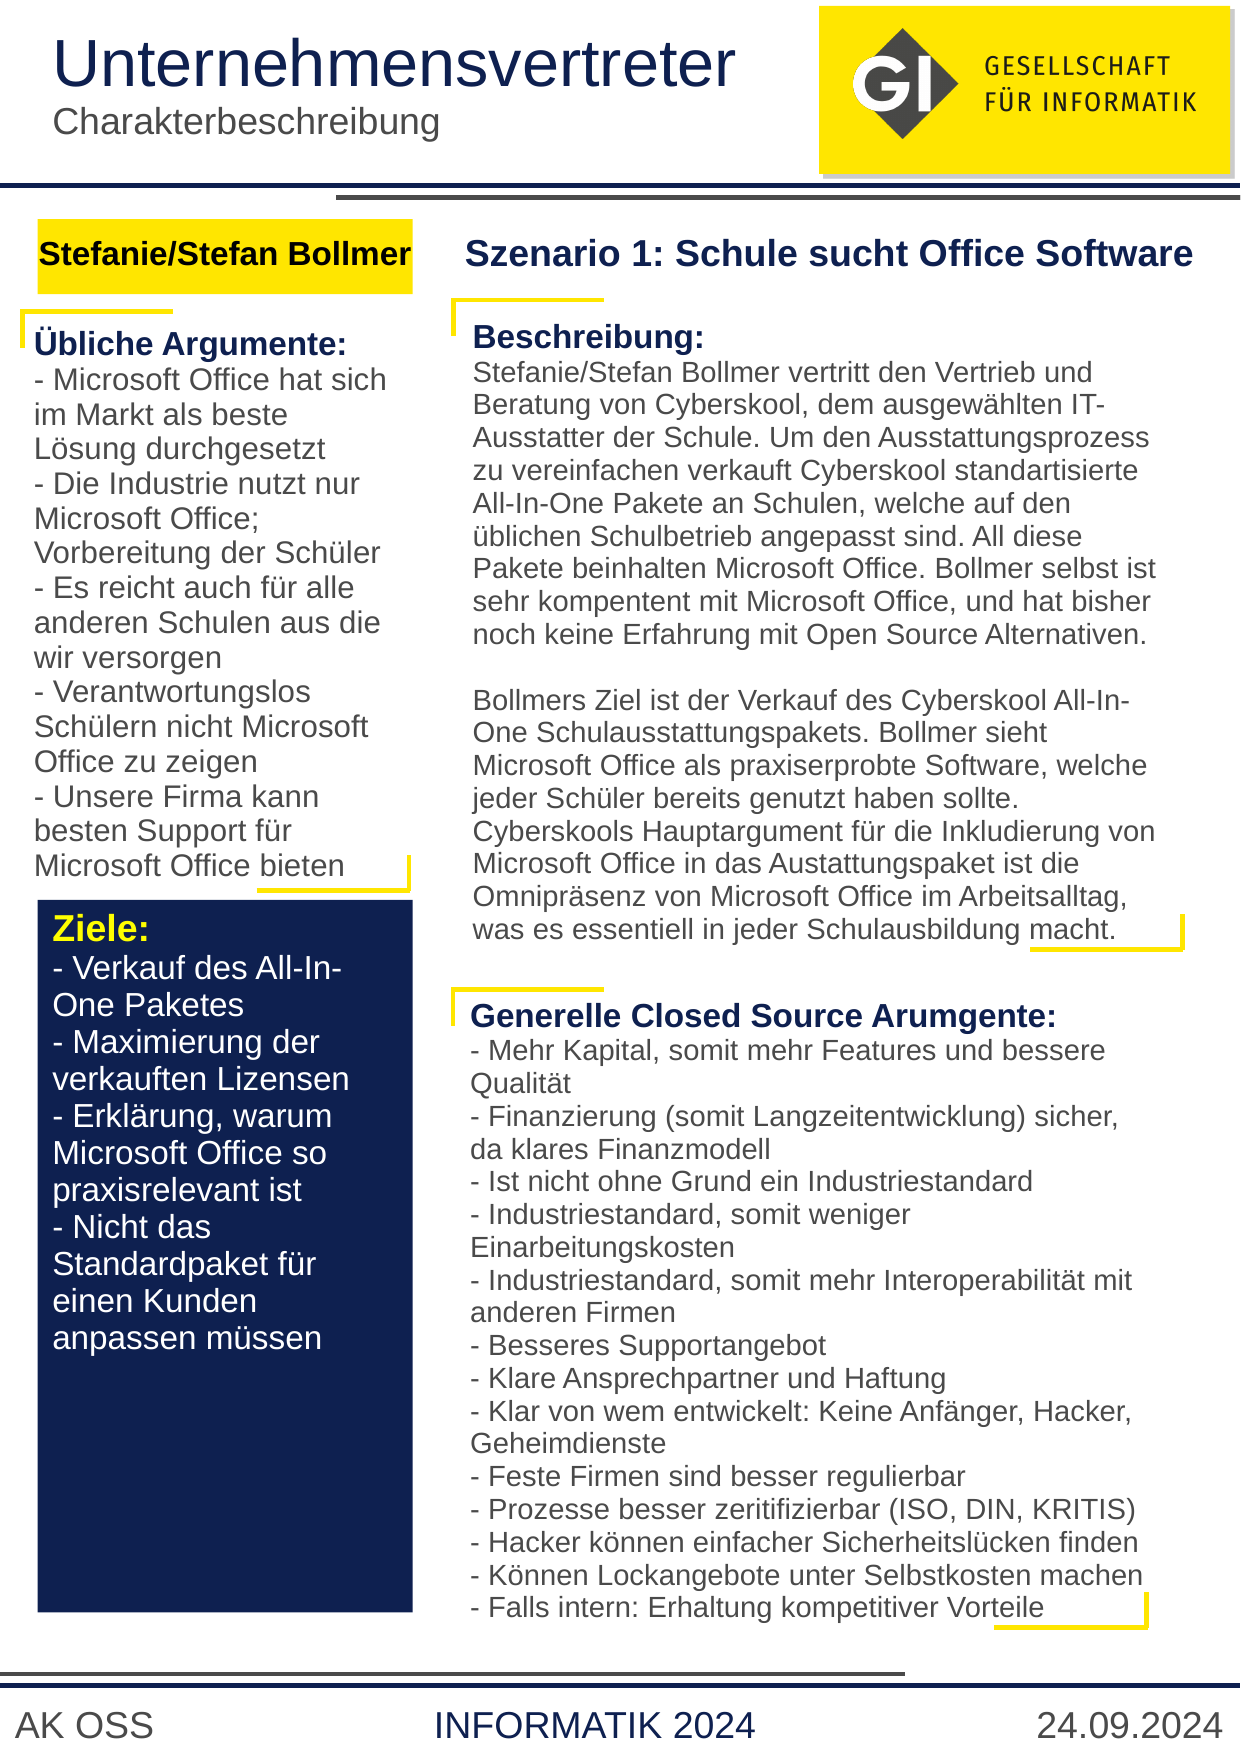

Unternehmensvertreter
Charakterbeschreibung
Szenario 1: Schule sucht Office Software
Stefanie/Stefan Bollmer
Beschreibung:
Stefanie/Stefan Bollmer vertritt den Vertrieb und Beratung von Cyberskool, dem ausgewählten IT-Ausstatter der Schule. Um den Ausstattungsprozess zu vereinfachen verkauft Cyberskool standartisierte All-In-One Pakete an Schulen, welche auf den üblichen Schulbetrieb angepasst sind. All diese Pakete beinhalten Microsoft Office. Bollmer selbst ist sehr kompentent mit Microsoft Office, und hat bisher noch keine Erfahrung mit Open Source Alternativen.
Bollmers Ziel ist der Verkauf des Cyberskool All-In-One Schulausstattungspakets. Bollmer sieht Microsoft Office als praxiserprobte Software, welche jeder Schüler bereits genutzt haben sollte. Cyberskools Hauptargument für die Inkludierung von Microsoft Office in das Austattungspaket ist die Omnipräsenz von Microsoft Office im Arbeitsalltag, was es essentiell in jeder Schulausbildung macht.
Übliche Argumente:
- Microsoft Office hat sich im Markt als beste Lösung durchgesetzt
- Die Industrie nutzt nur Microsoft Office; Vorbereitung der Schüler
- Es reicht auch für alle anderen Schulen aus die wir versorgen
- Verantwortungslos Schülern nicht Microsoft Office zu zeigen
- Unsere Firma kann besten Support für Microsoft Office bieten
Ziele:
- Verkauf des All-In-One Paketes
- Maximierung der verkauften Lizensen
- Erklärung, warum Microsoft Office so praxisrelevant ist
- Nicht das Standardpaket für einen Kunden anpassen müssen
Generelle Closed Source Arumgente:
- Mehr Kapital, somit mehr Features und bessere Qualität
- Finanzierung (somit Langzeitentwicklung) sicher, da klares Finanzmodell
- Ist nicht ohne Grund ein Industriestandard
- Industriestandard, somit weniger Einarbeitungskosten
- Industriestandard, somit mehr Interoperabilität mit anderen Firmen
- Besseres Supportangebot
- Klare Ansprechpartner und Haftung
- Klar von wem entwickelt: Keine Anfänger, Hacker, Geheimdienste
- Feste Firmen sind besser regulierbar
- Prozesse besser zeritifizierbar (ISO, DIN, KRITIS)
- Hacker können einfacher Sicherheitslücken finden
- Können Lockangebote unter Selbstkosten machen
- Falls intern: Erhaltung kompetitiver Vorteile
AK OSS
INFORMATIK 2024
24.09.2024